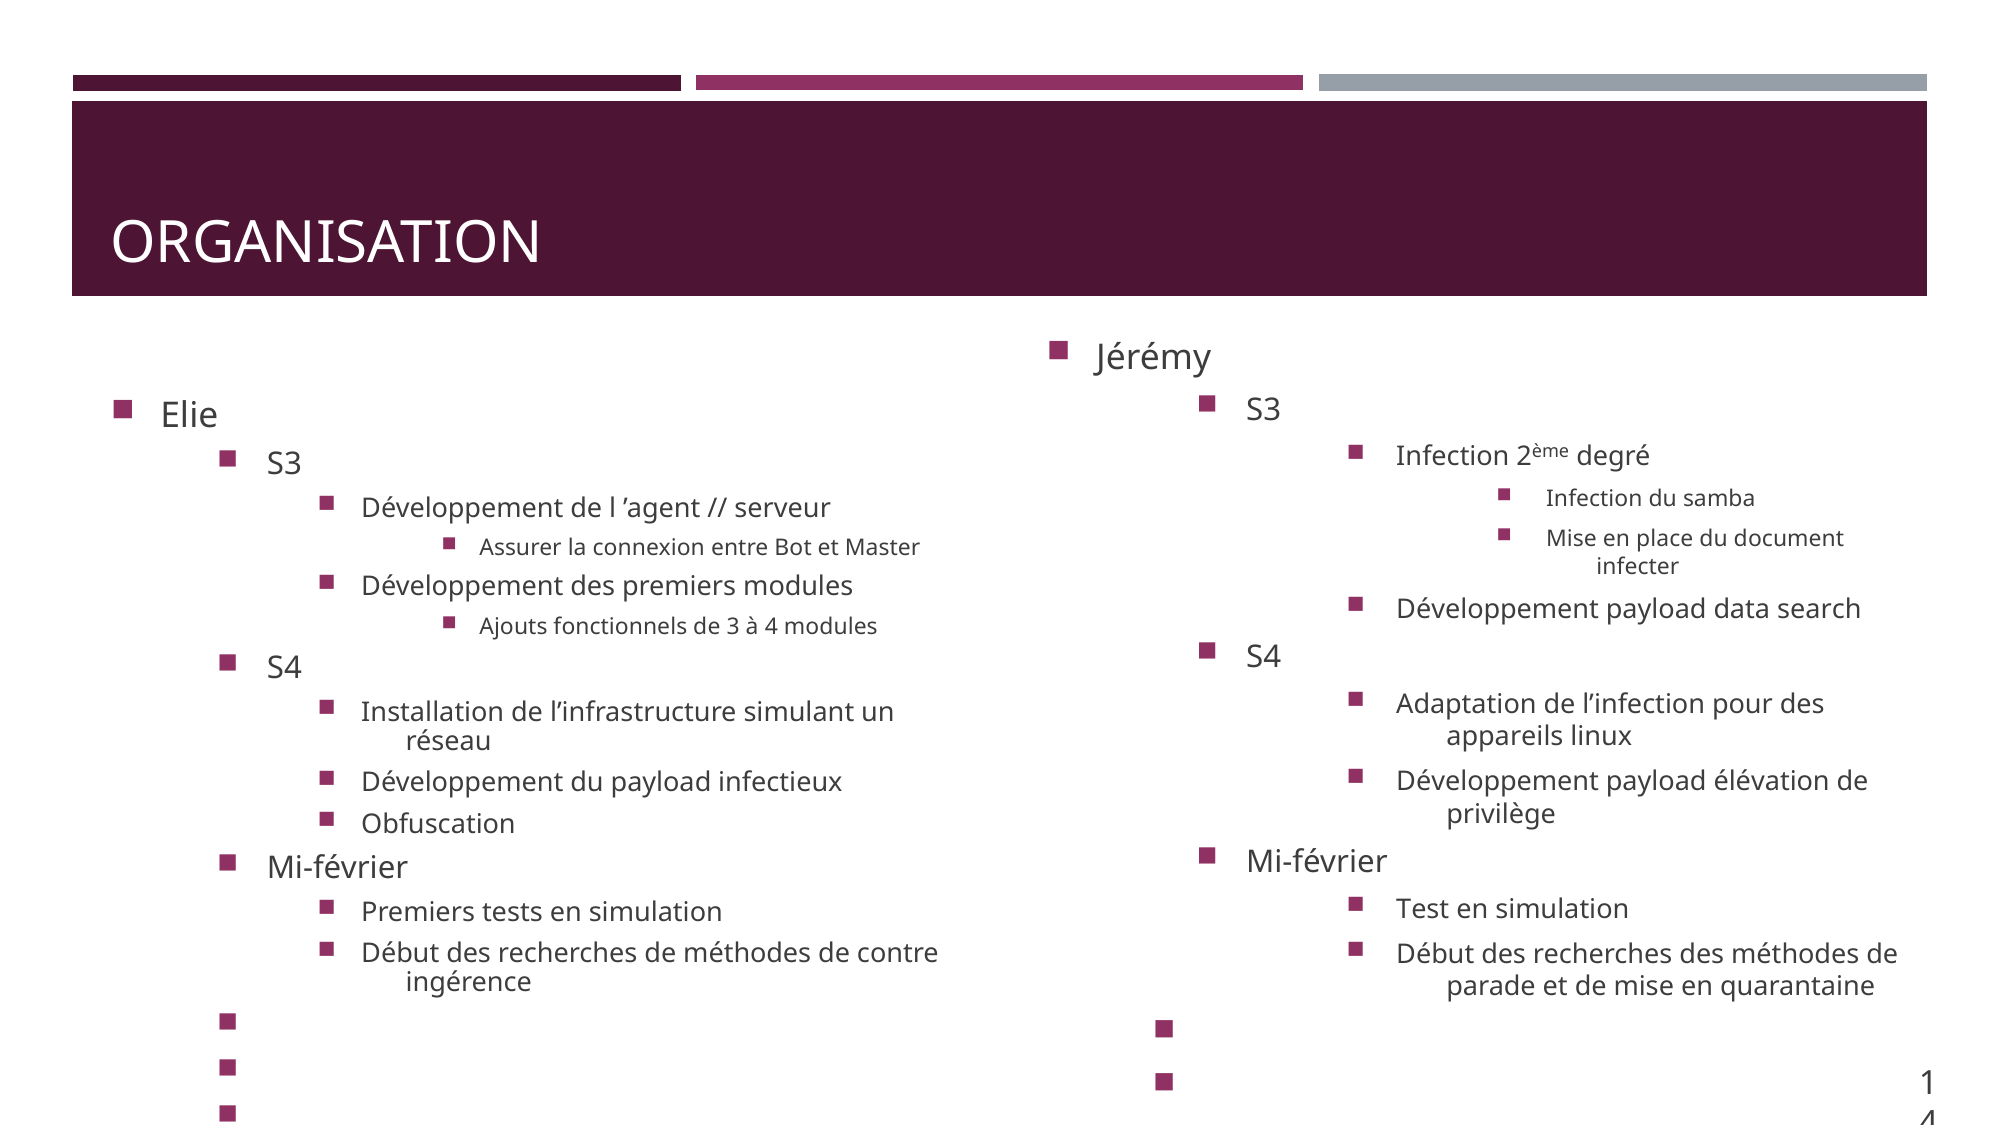

# organisation
Jérémy
S3
Infection 2ème degré
Infection du samba
Mise en place du document infecter
Développement payload data search
S4
Adaptation de l’infection pour des appareils linux
Développement payload élévation de privilège
Mi-février
Test en simulation
Début des recherches des méthodes de parade et de mise en quarantaine
Elie
S3
Développement de l ’agent // serveur
Assurer la connexion entre Bot et Master
Développement des premiers modules
Ajouts fonctionnels de 3 à 4 modules
S4
Installation de l’infrastructure simulant un réseau
Développement du payload infectieux
Obfuscation
Mi-février
Premiers tests en simulation
Début des recherches de méthodes de contre ingérence
14